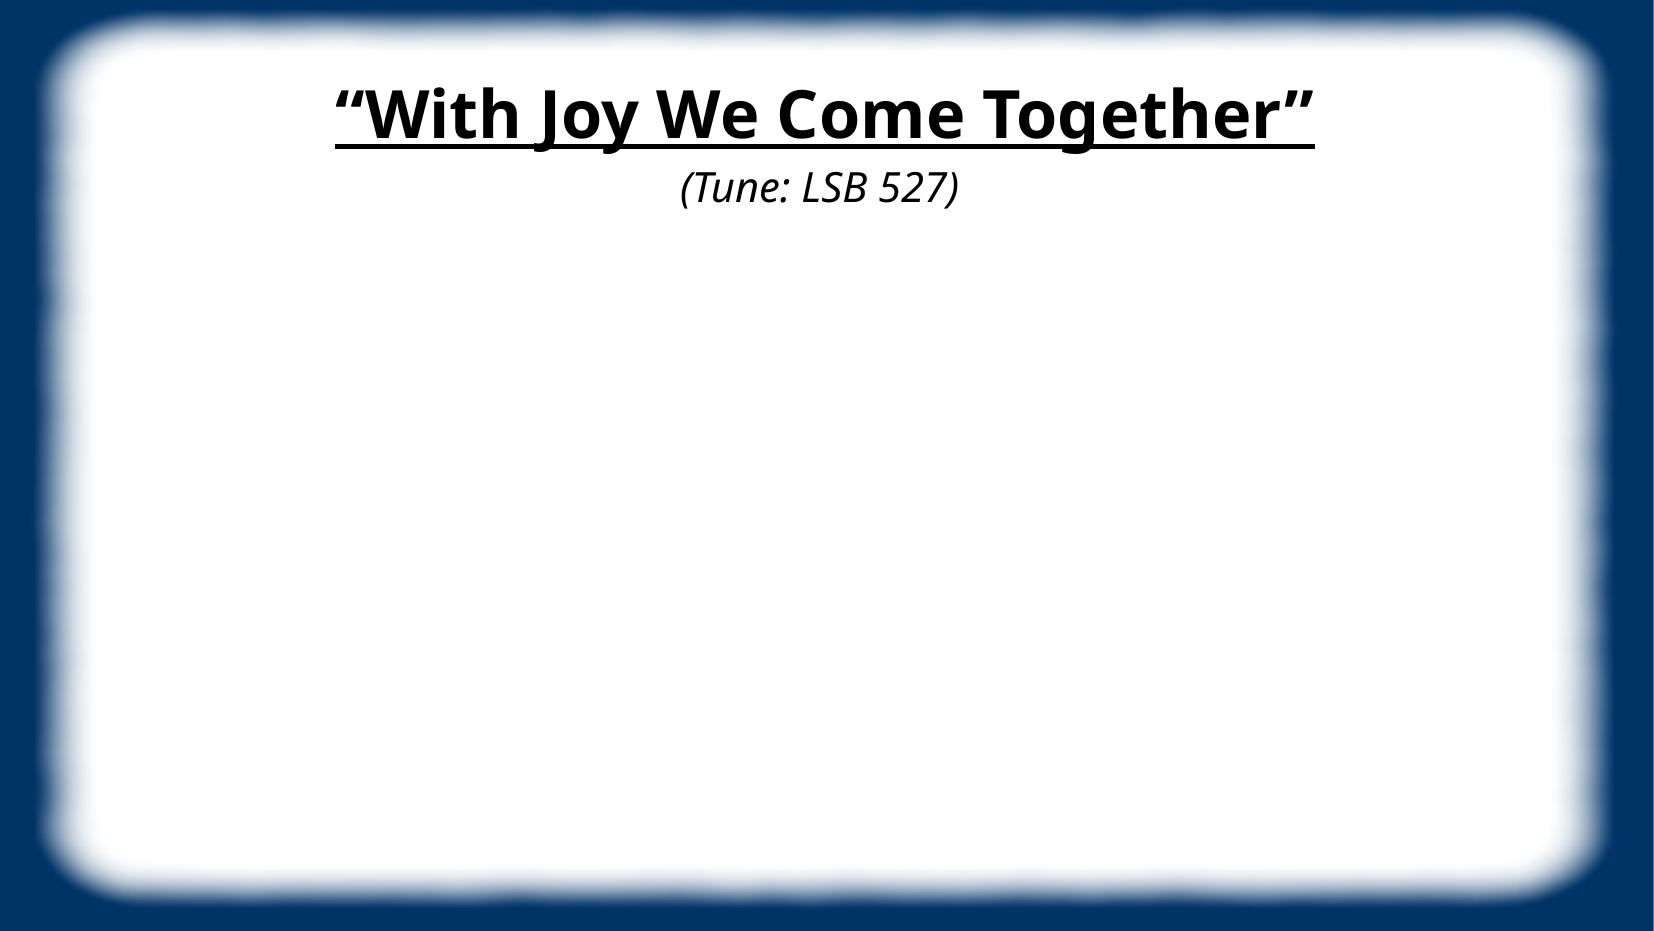

“With Joy We Come Together”
(Tune: LSB 527)